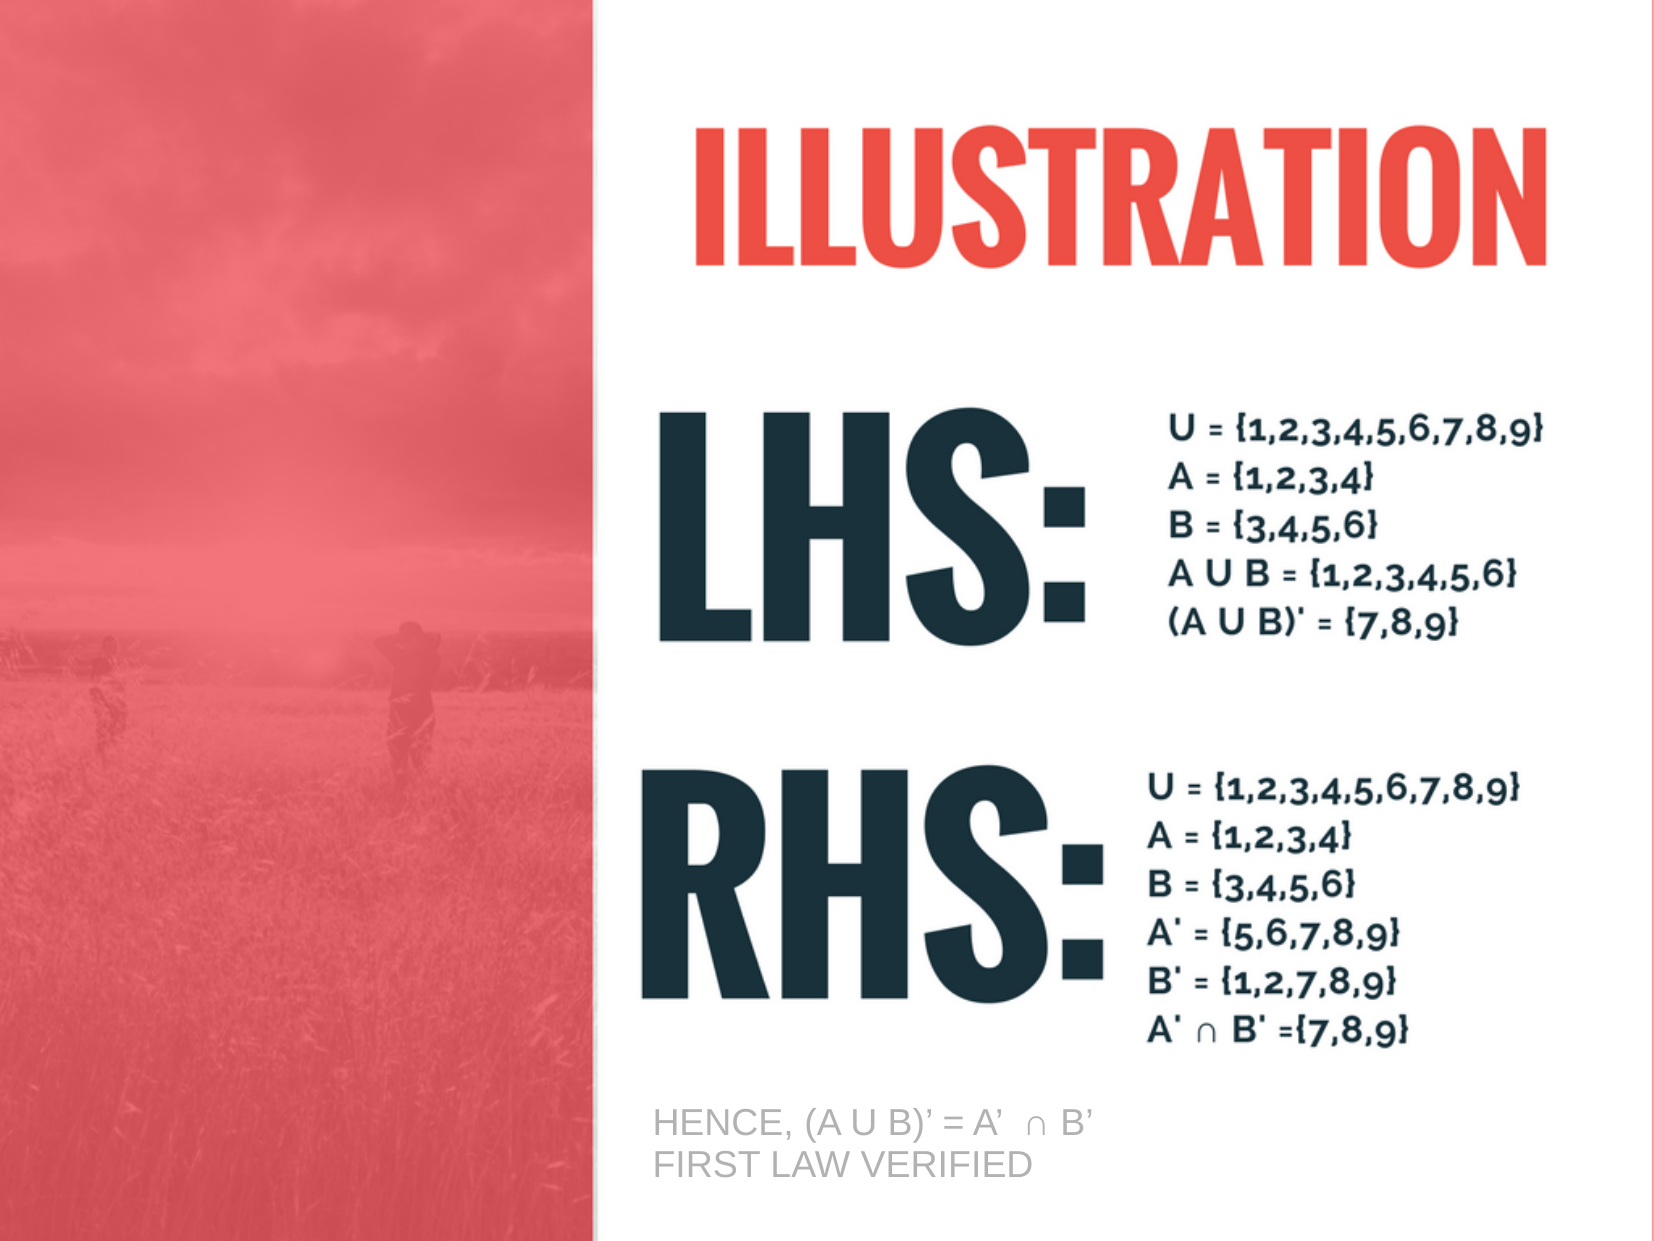

HENCE, (A U B)’ = A’ ∩ B’
FIRST LAW VERIFIED